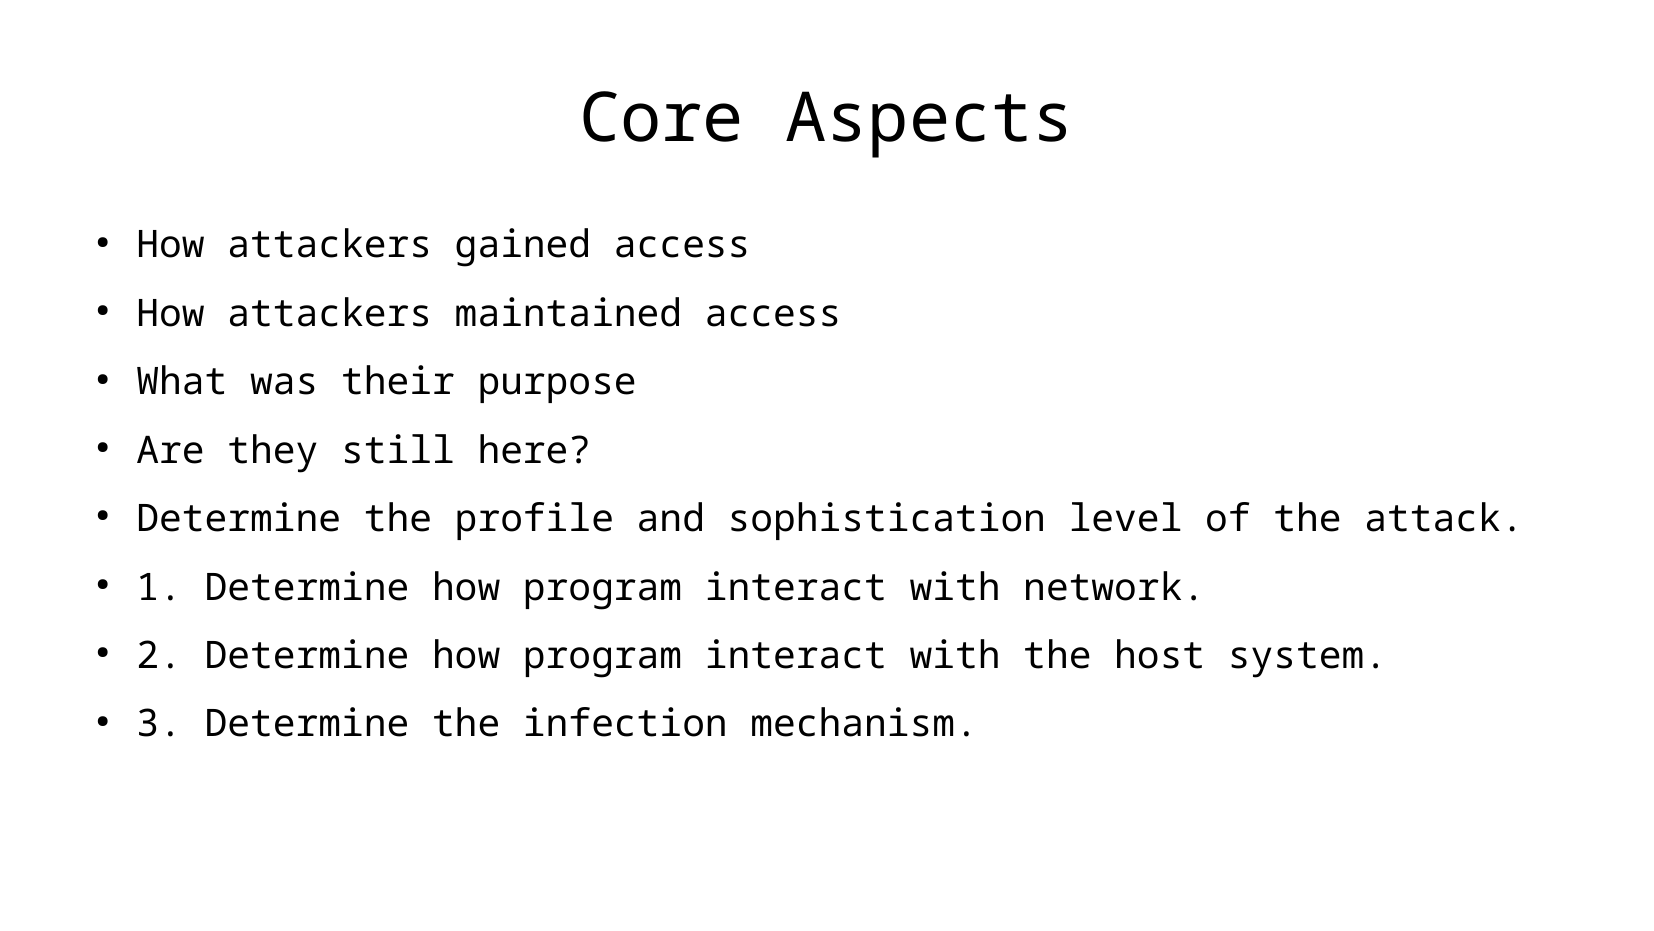

# Core Aspects
How attackers gained access
How attackers maintained access
What was their purpose
Are they still here?
Determine the profile and sophistication level of the attack.
1. Determine how program interact with network.
2. Determine how program interact with the host system.
3. Determine the infection mechanism.